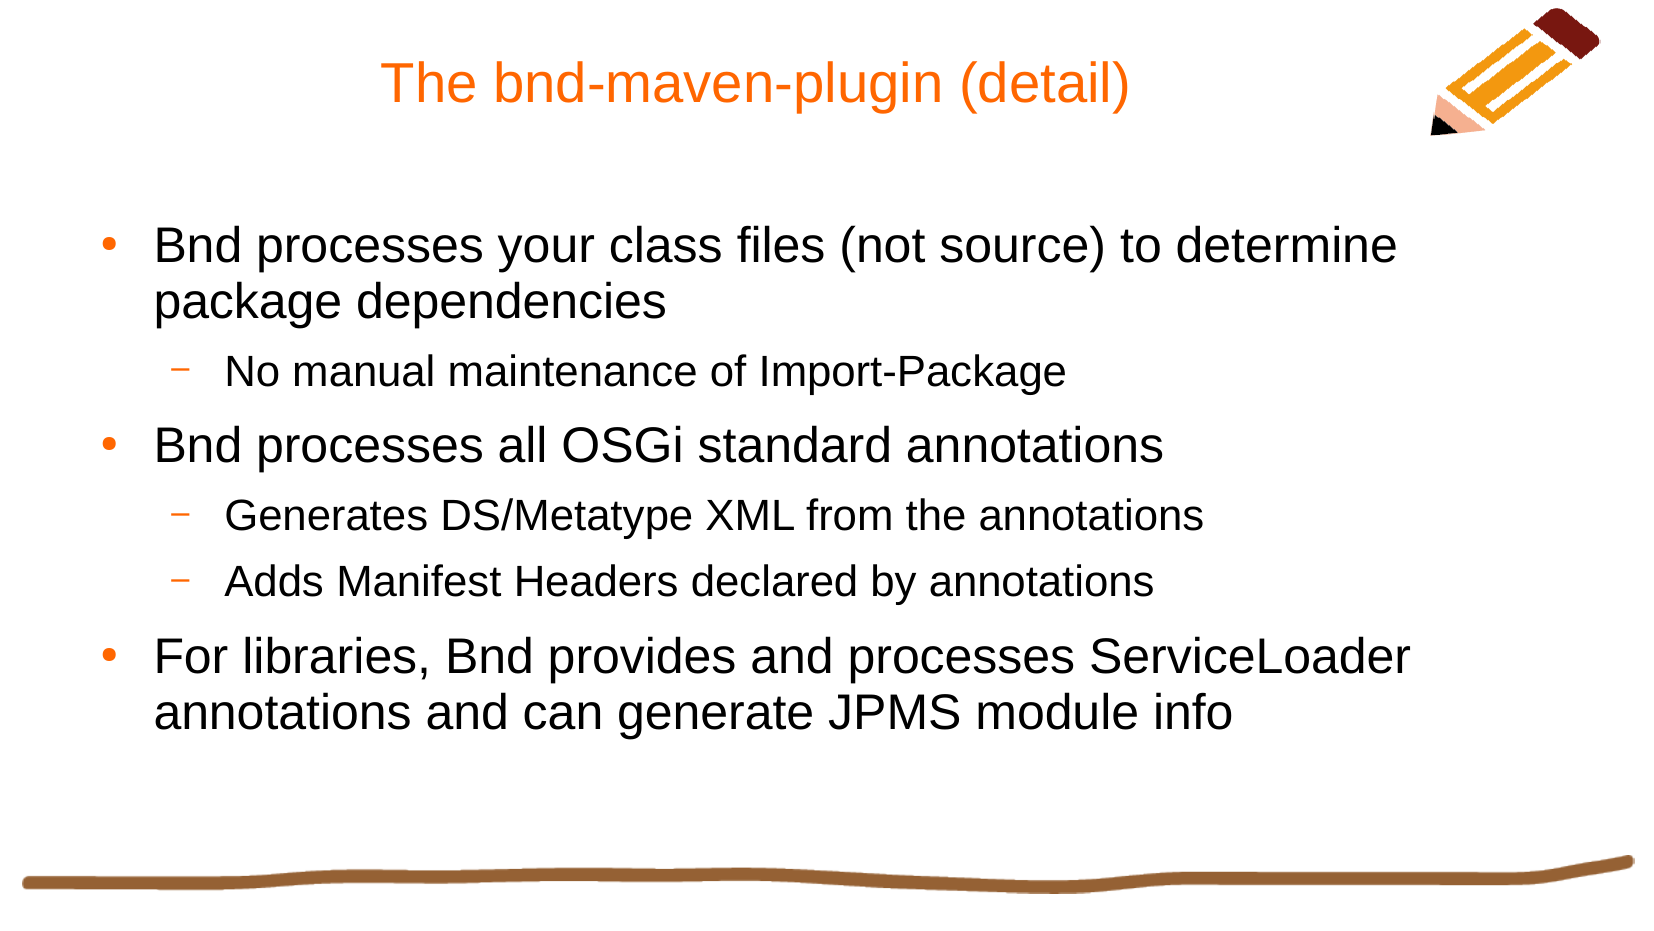

# The bnd-maven-plugin (detail)
Bnd processes your class files (not source) to determine package dependencies
No manual maintenance of Import-Package
Bnd processes all OSGi standard annotations
Generates DS/Metatype XML from the annotations
Adds Manifest Headers declared by annotations
For libraries, Bnd provides and processes ServiceLoader annotations and can generate JPMS module info